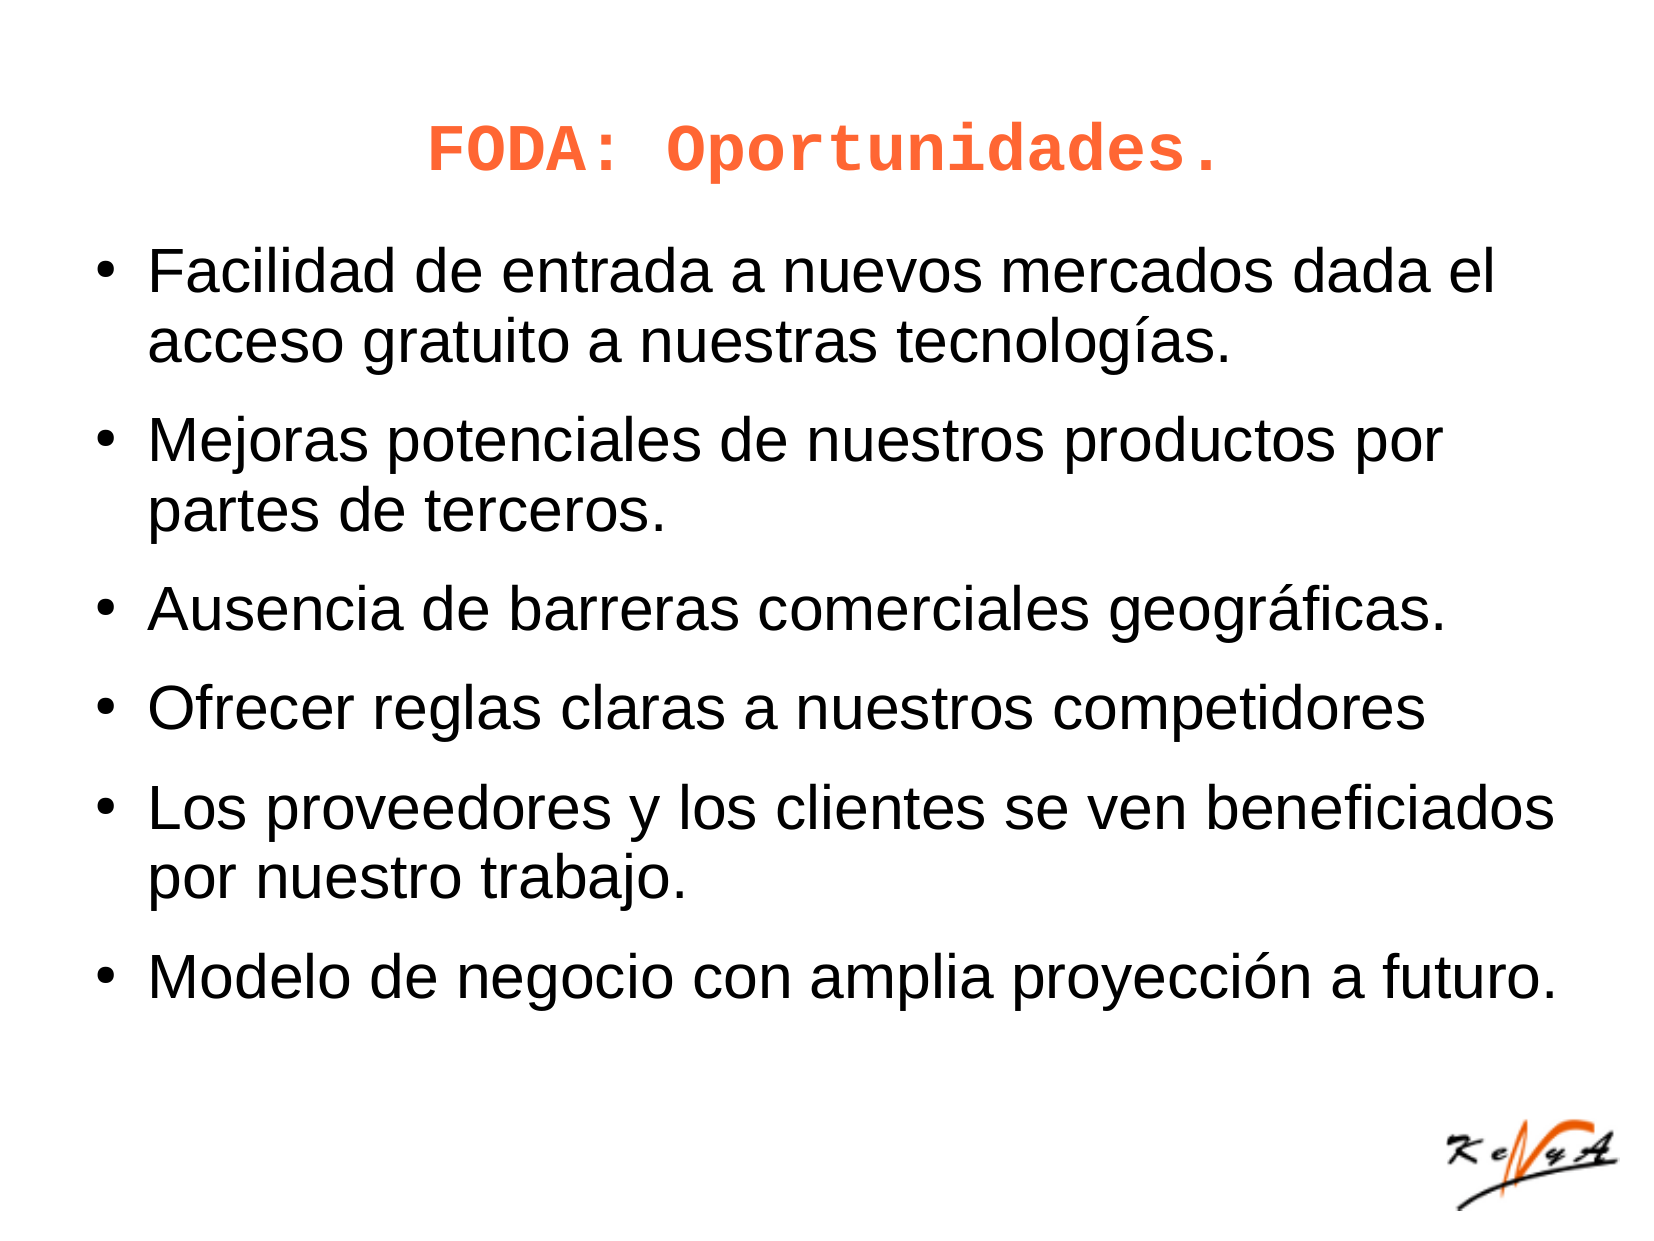

# FODA: Oportunidades.
Facilidad de entrada a nuevos mercados dada el acceso gratuito a nuestras tecnologías.
Mejoras potenciales de nuestros productos por partes de terceros.
Ausencia de barreras comerciales geográficas.
Ofrecer reglas claras a nuestros competidores
Los proveedores y los clientes se ven beneficiados por nuestro trabajo.
Modelo de negocio con amplia proyección a futuro.